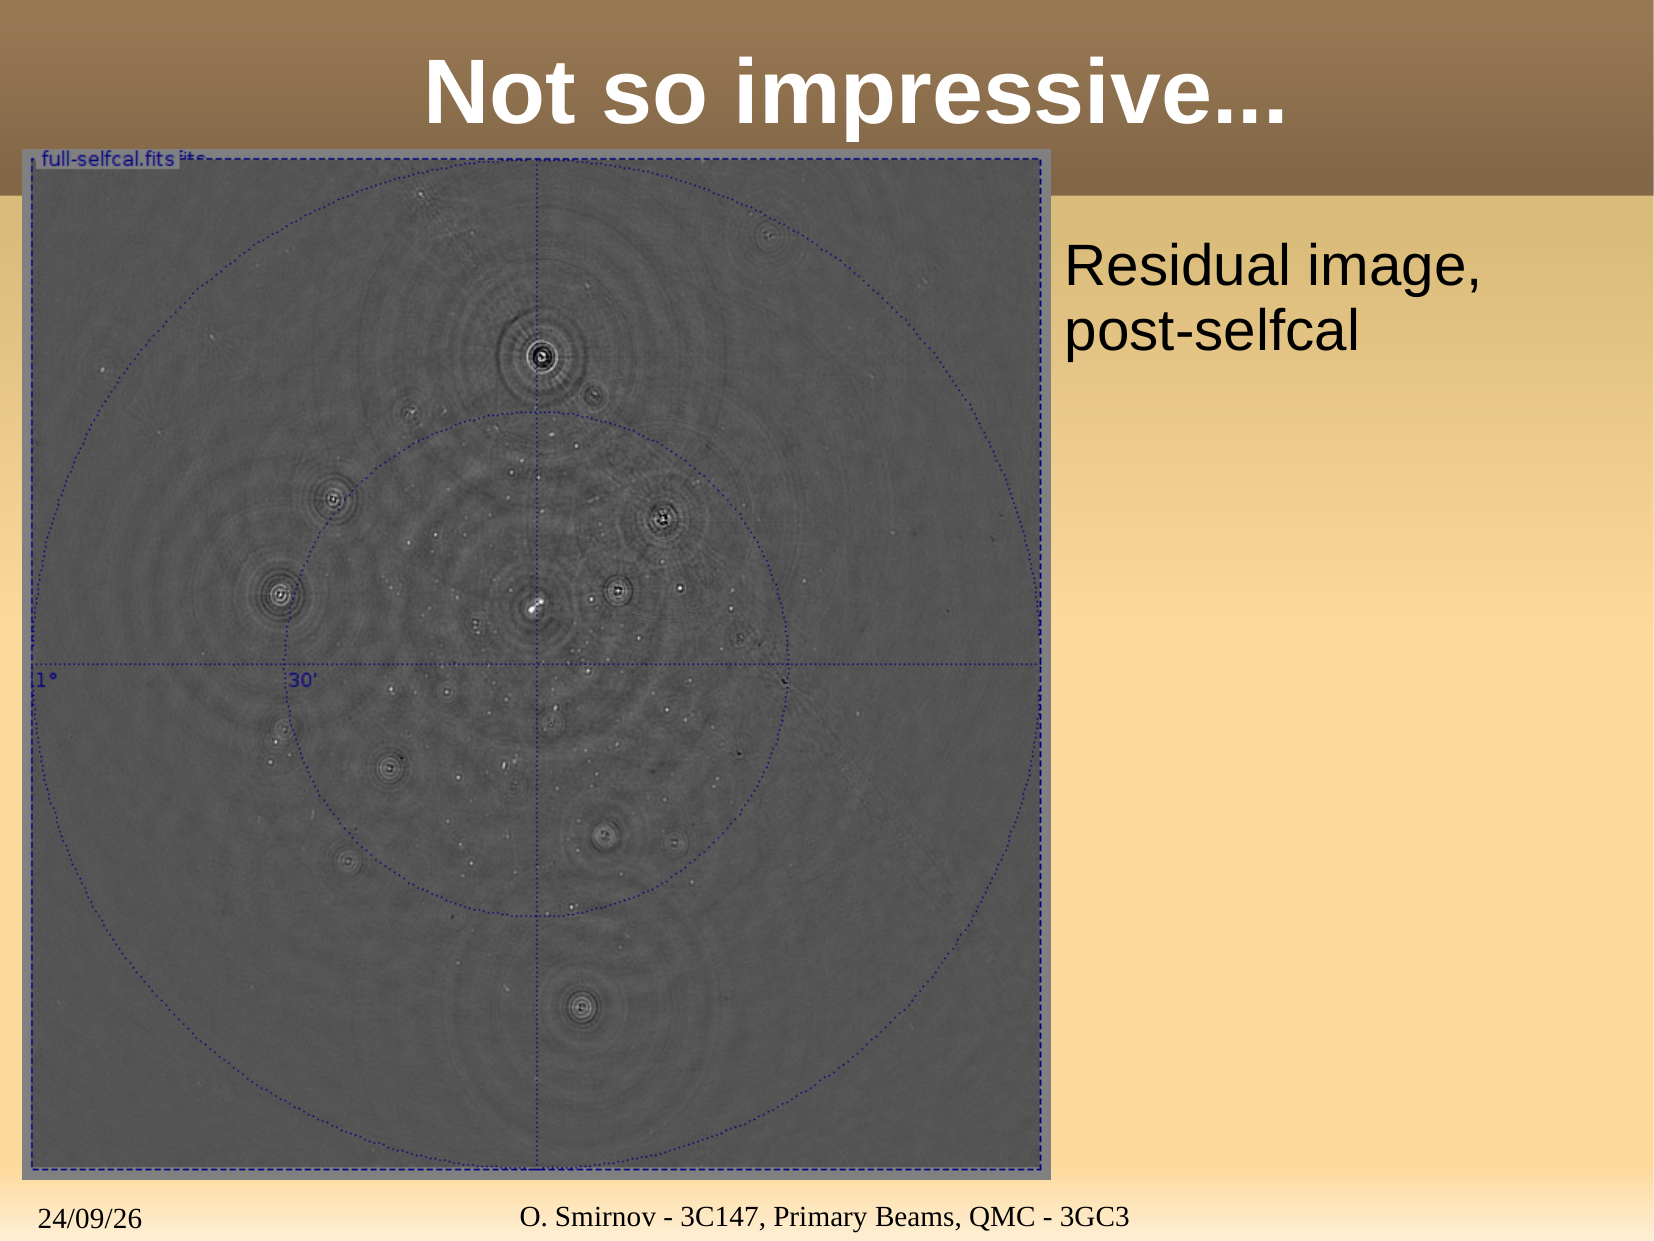

# Not so impressive...
Residual image,
post-selfcal
O. Smirnov - 3C147, Primary Beams, QMC - 3GC3